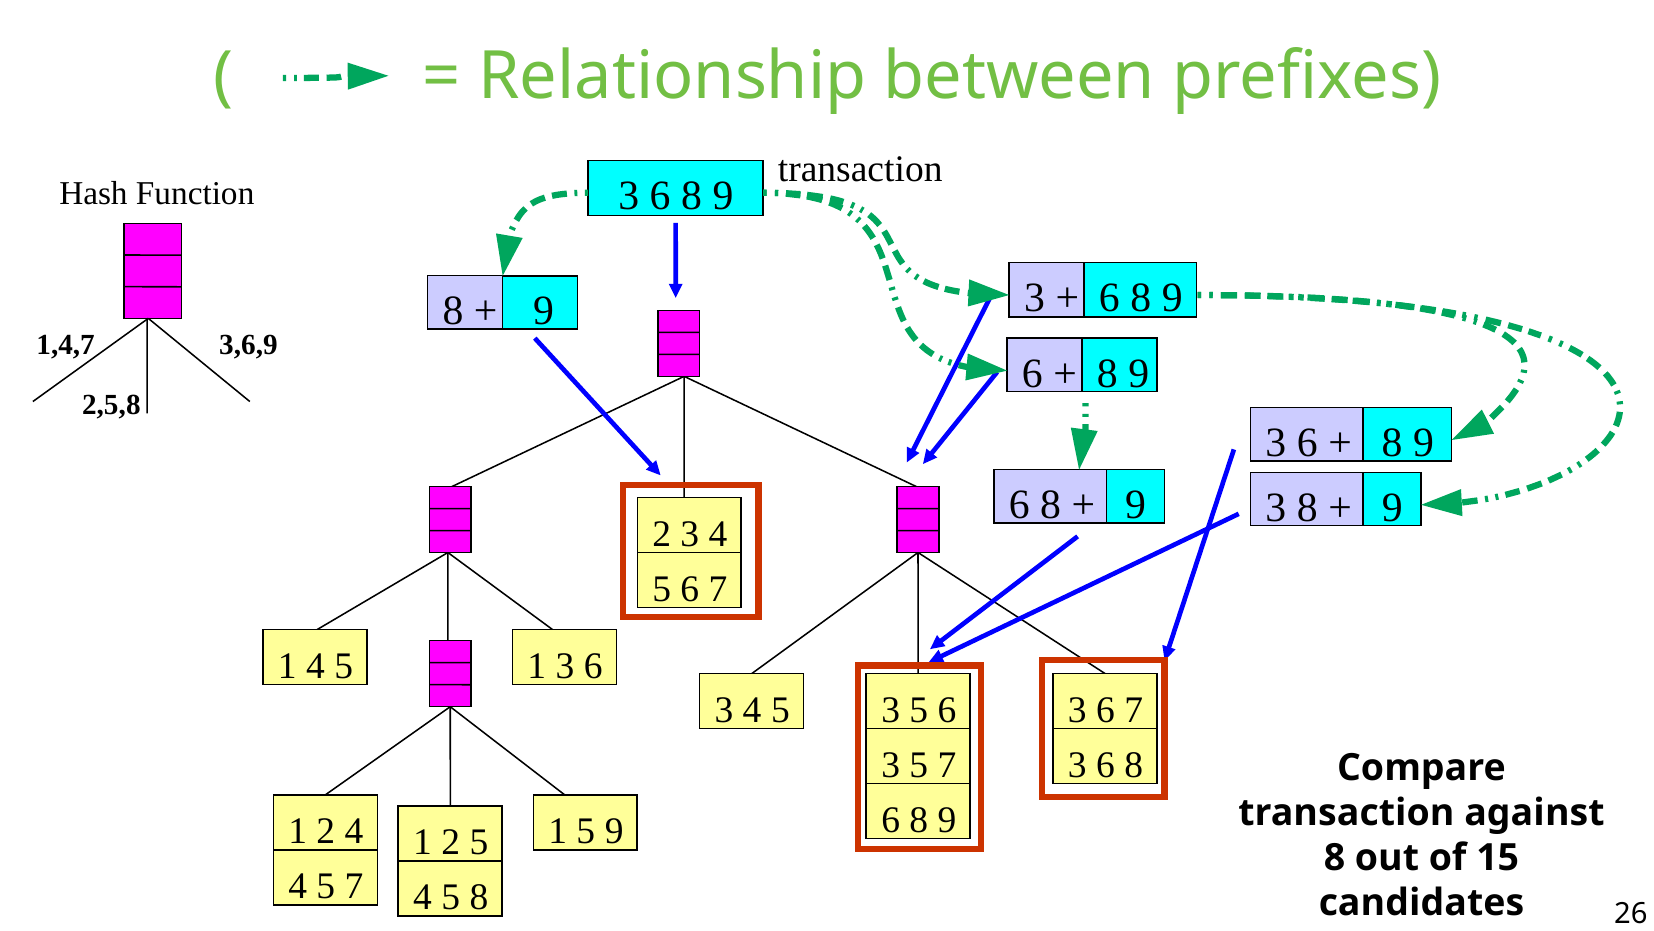

# ( = Relationship between prefixes)
transaction
Hash Function
3,6,9
2,5,8
1,4,7
3 6 8 9
3 +
6 8 9
8 +
9
2 3 4
5 6 7
1 4 5
1 3 6
3 5 6
3 5 7
3 6 7
3 4 5
3 6 8
6 8 9
1 2 4
1 5 9
1 2 5
4 5 7
4 5 8
6 +
8 9
3 6 +
8 9
6 8 +
9
3 8 +
9
Compare transaction against 8 out of 15 candidates
26